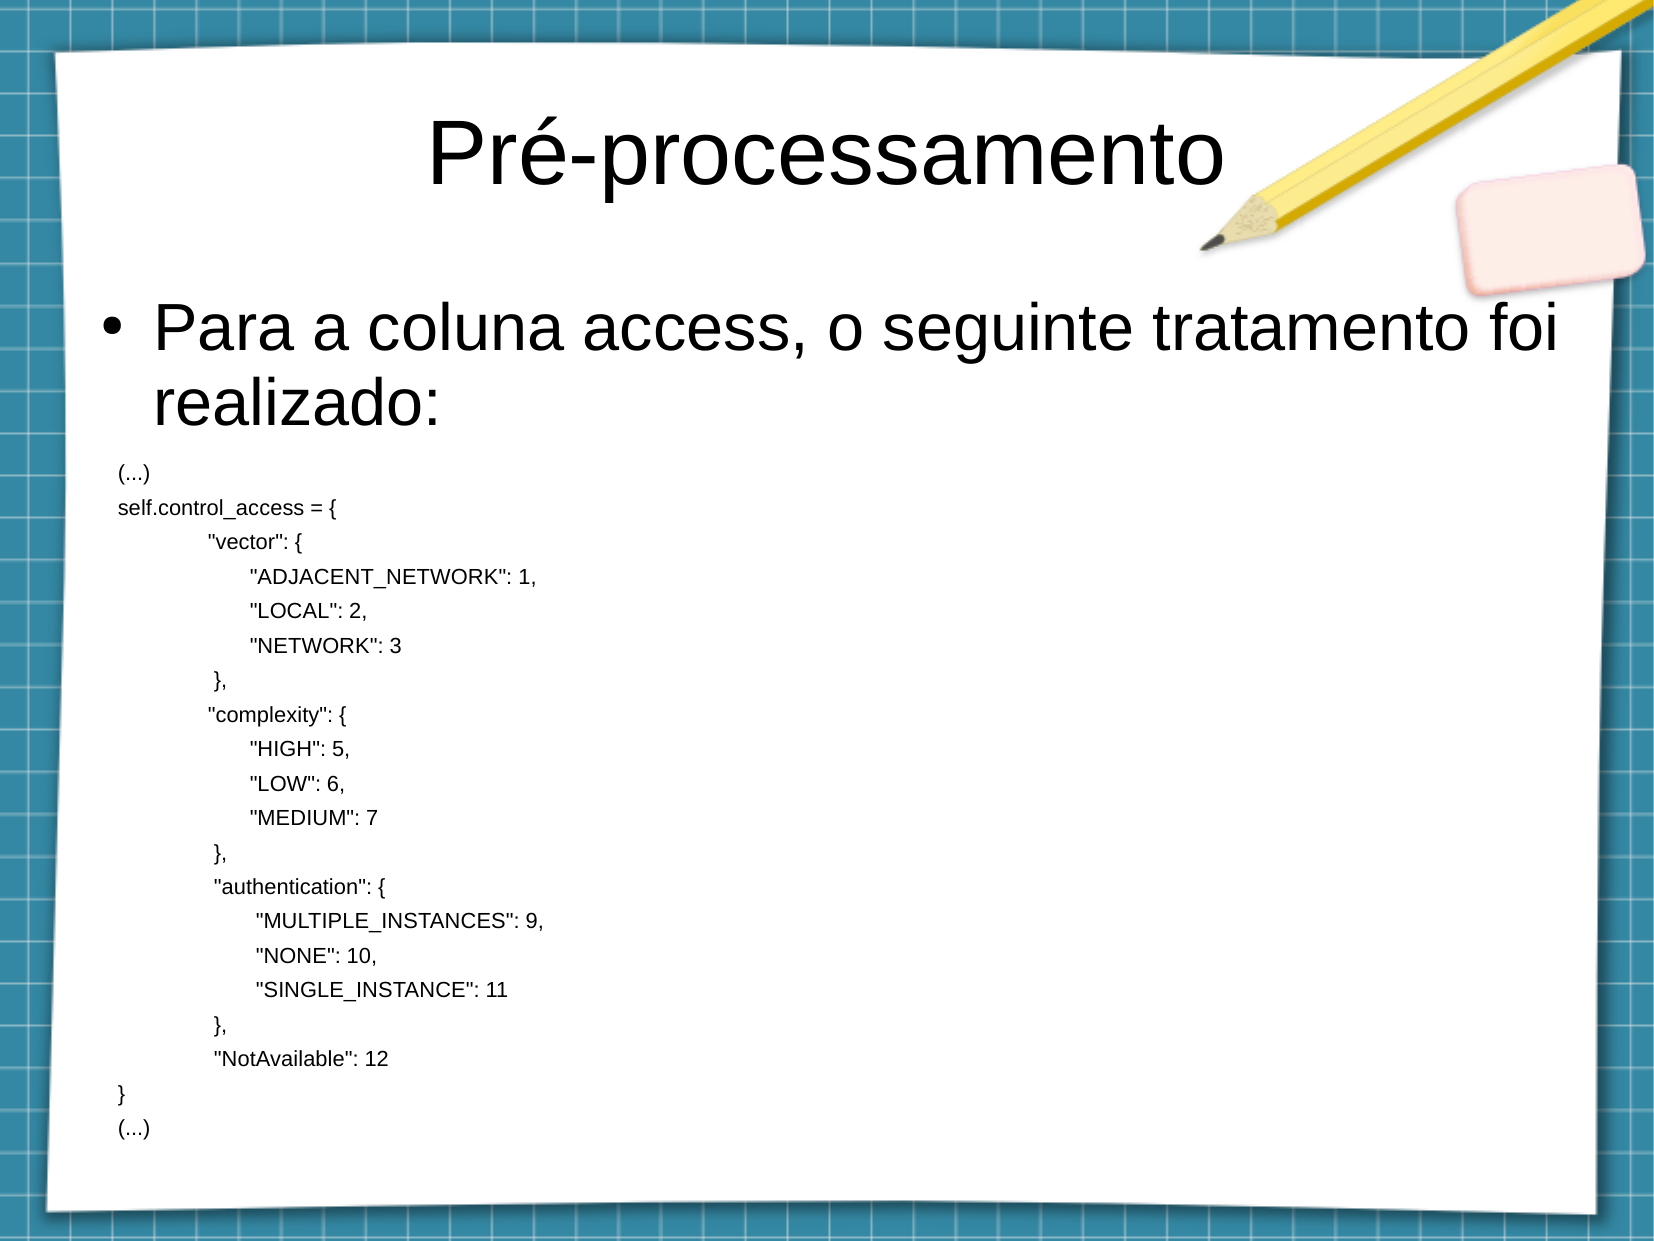

# Pré-processamento
Para a coluna access, o seguinte tratamento foi realizado:
(...)
self.control_access = {
 "vector": {
 "ADJACENT_NETWORK": 1,
 "LOCAL": 2,
 "NETWORK": 3
 },
 "complexity": {
 "HIGH": 5,
 "LOW": 6,
 "MEDIUM": 7
 },
 "authentication": {
 "MULTIPLE_INSTANCES": 9,
 "NONE": 10,
 "SINGLE_INSTANCE": 11
 },
 "NotAvailable": 12
}
(...)